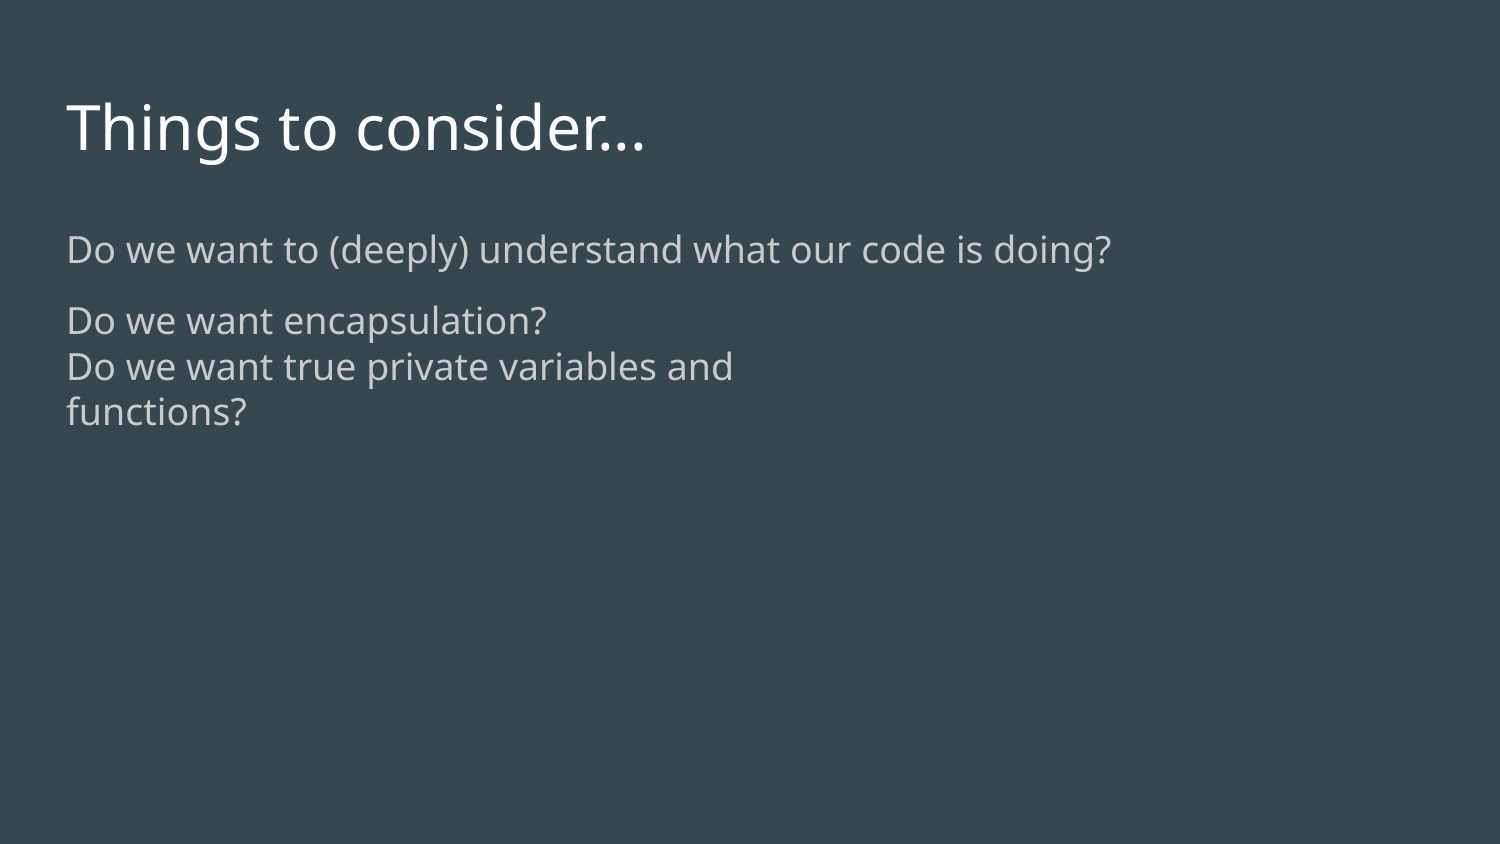

# Things to consider...
Do we want to (deeply) understand what our code is doing?
Do we want encapsulation?
Do we want true private variables and functions?